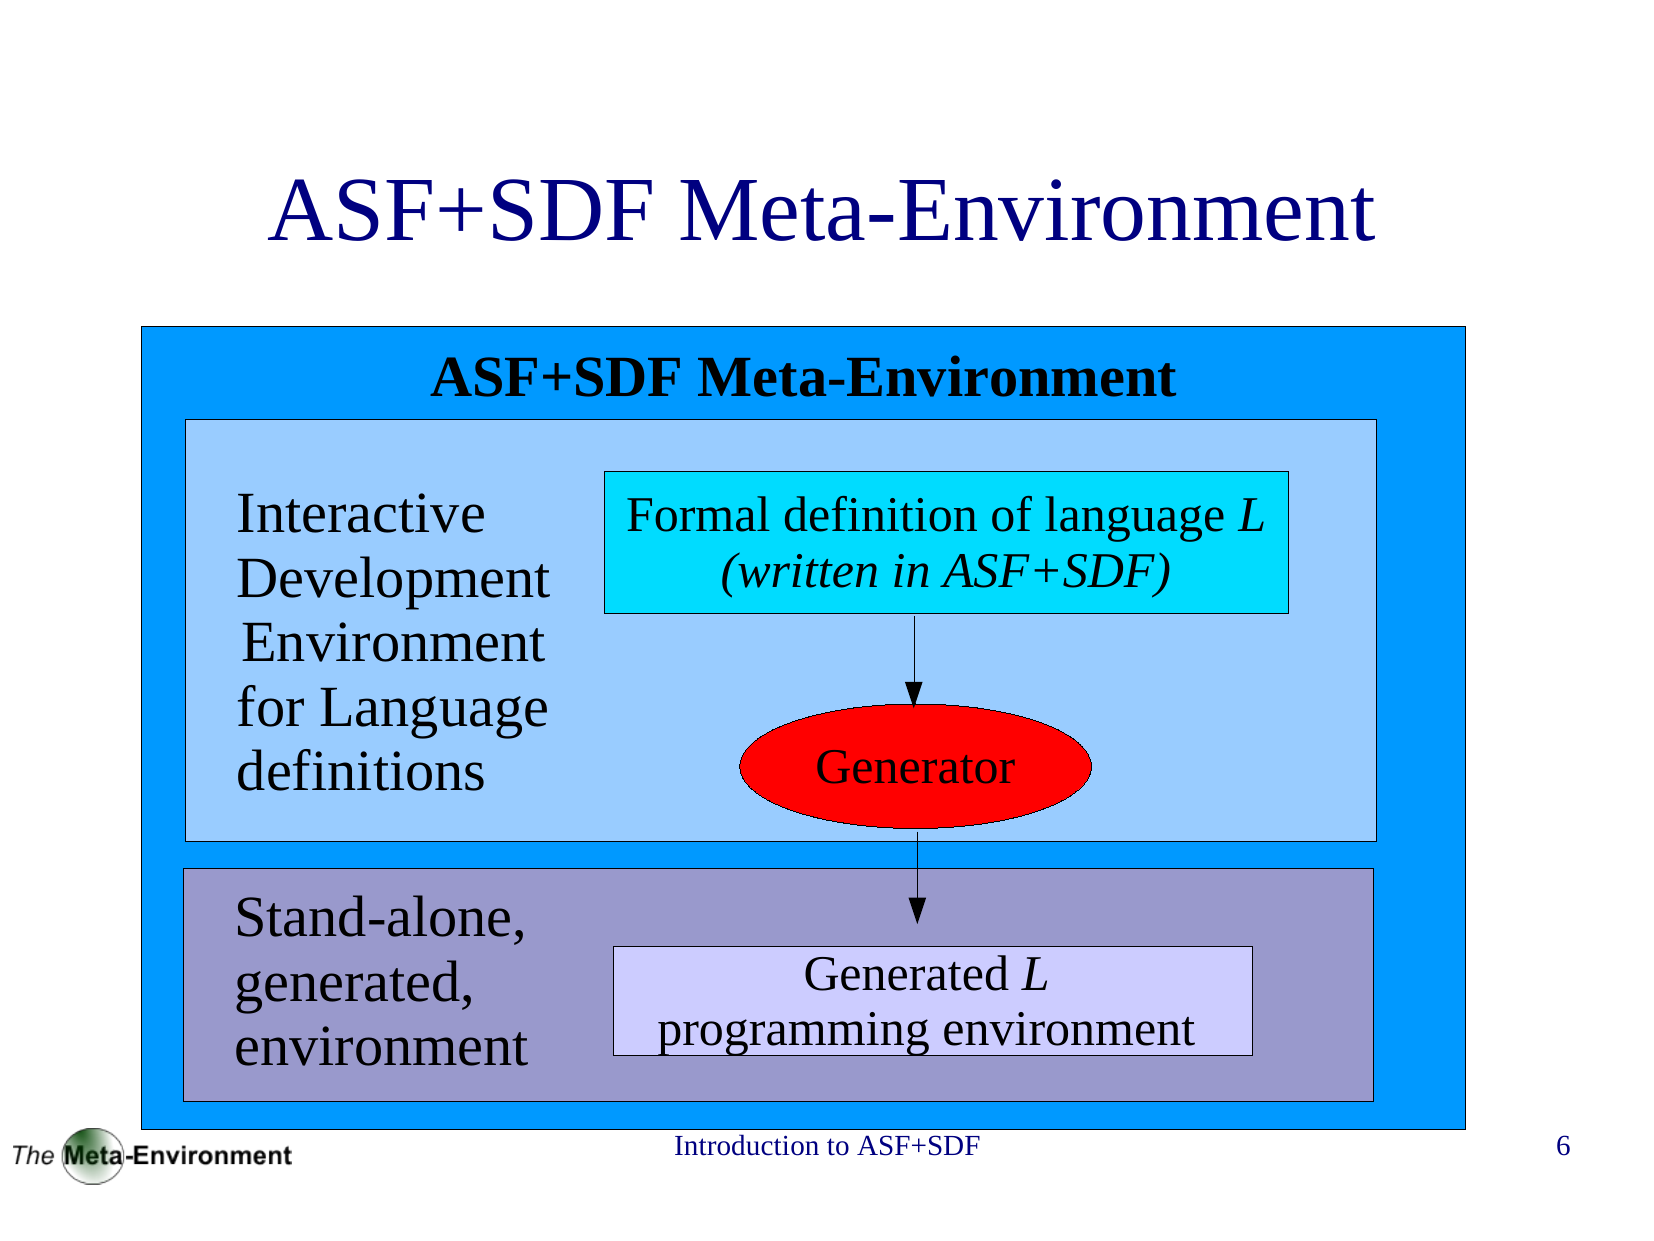

# ASF+SDF Meta-Environment
ASF+SDF Meta-Environment
Interactive
Development
Environment
for Language
definitions
Formal definition of language L
(written in ASF+SDF)
Generator
Generated L
programming environment
Stand-alone,
generated,
environment
6